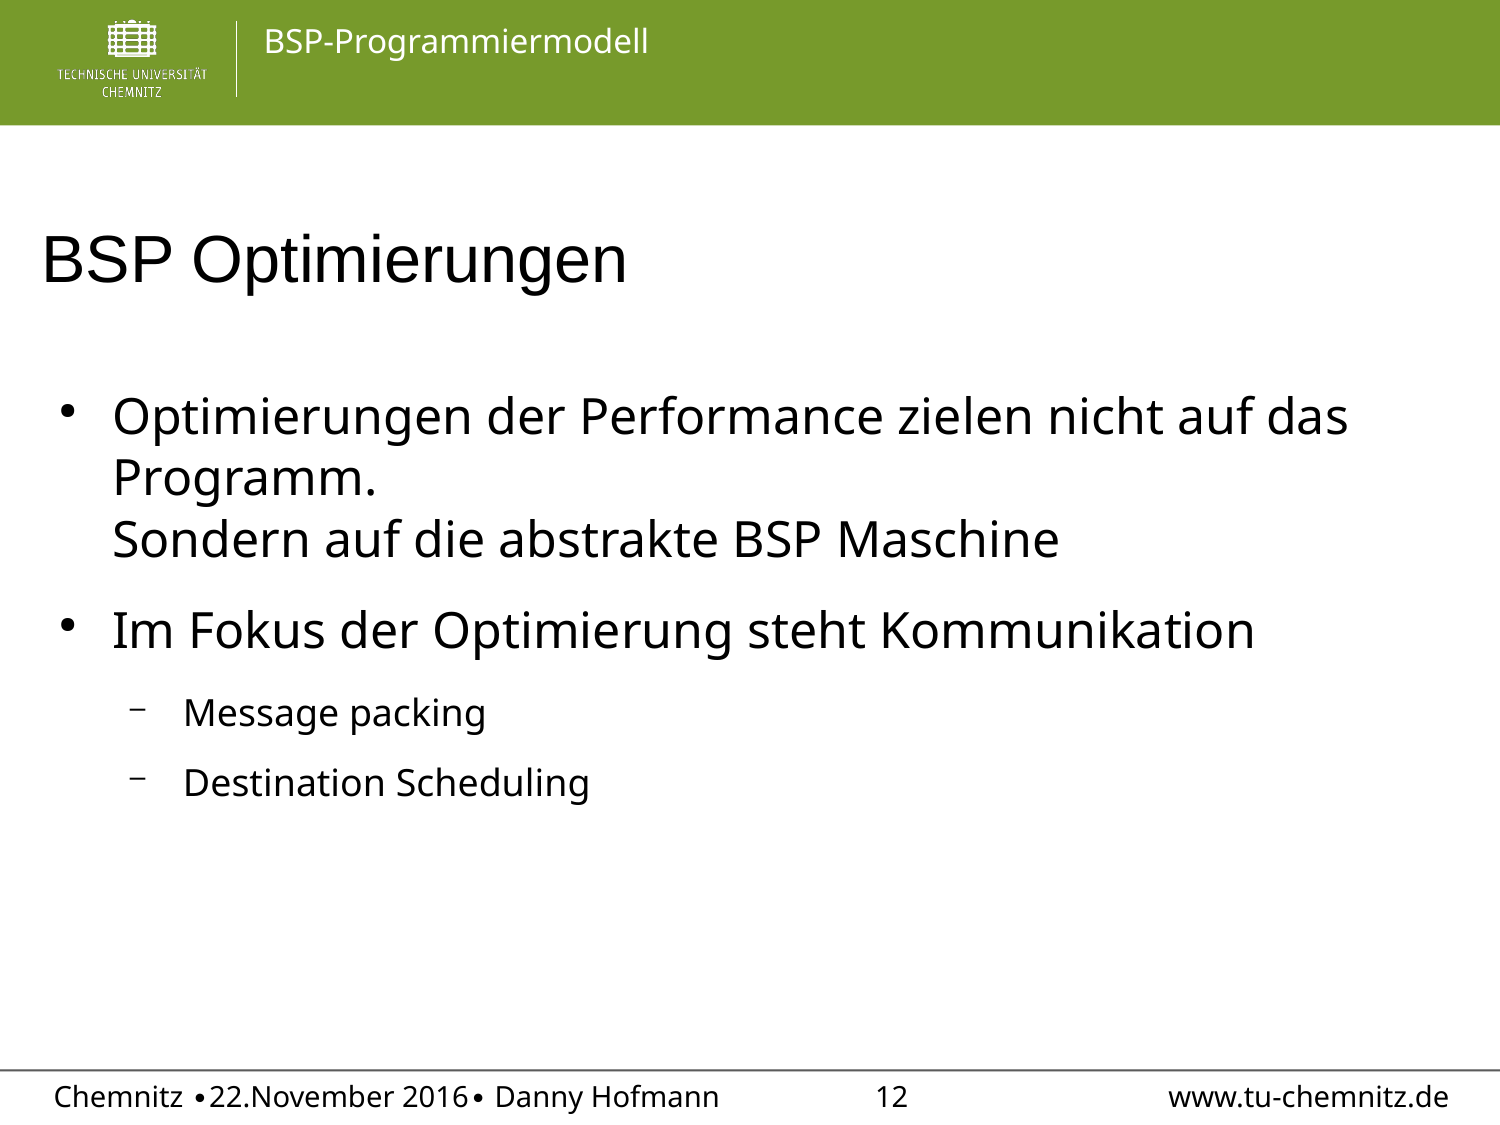

# BSP Optimierungen
Optimierungen der Performance zielen nicht auf das Programm.
Sondern auf die abstrakte BSP Maschine
Im Fokus der Optimierung steht Kommunikation
Message packing
Destination Scheduling